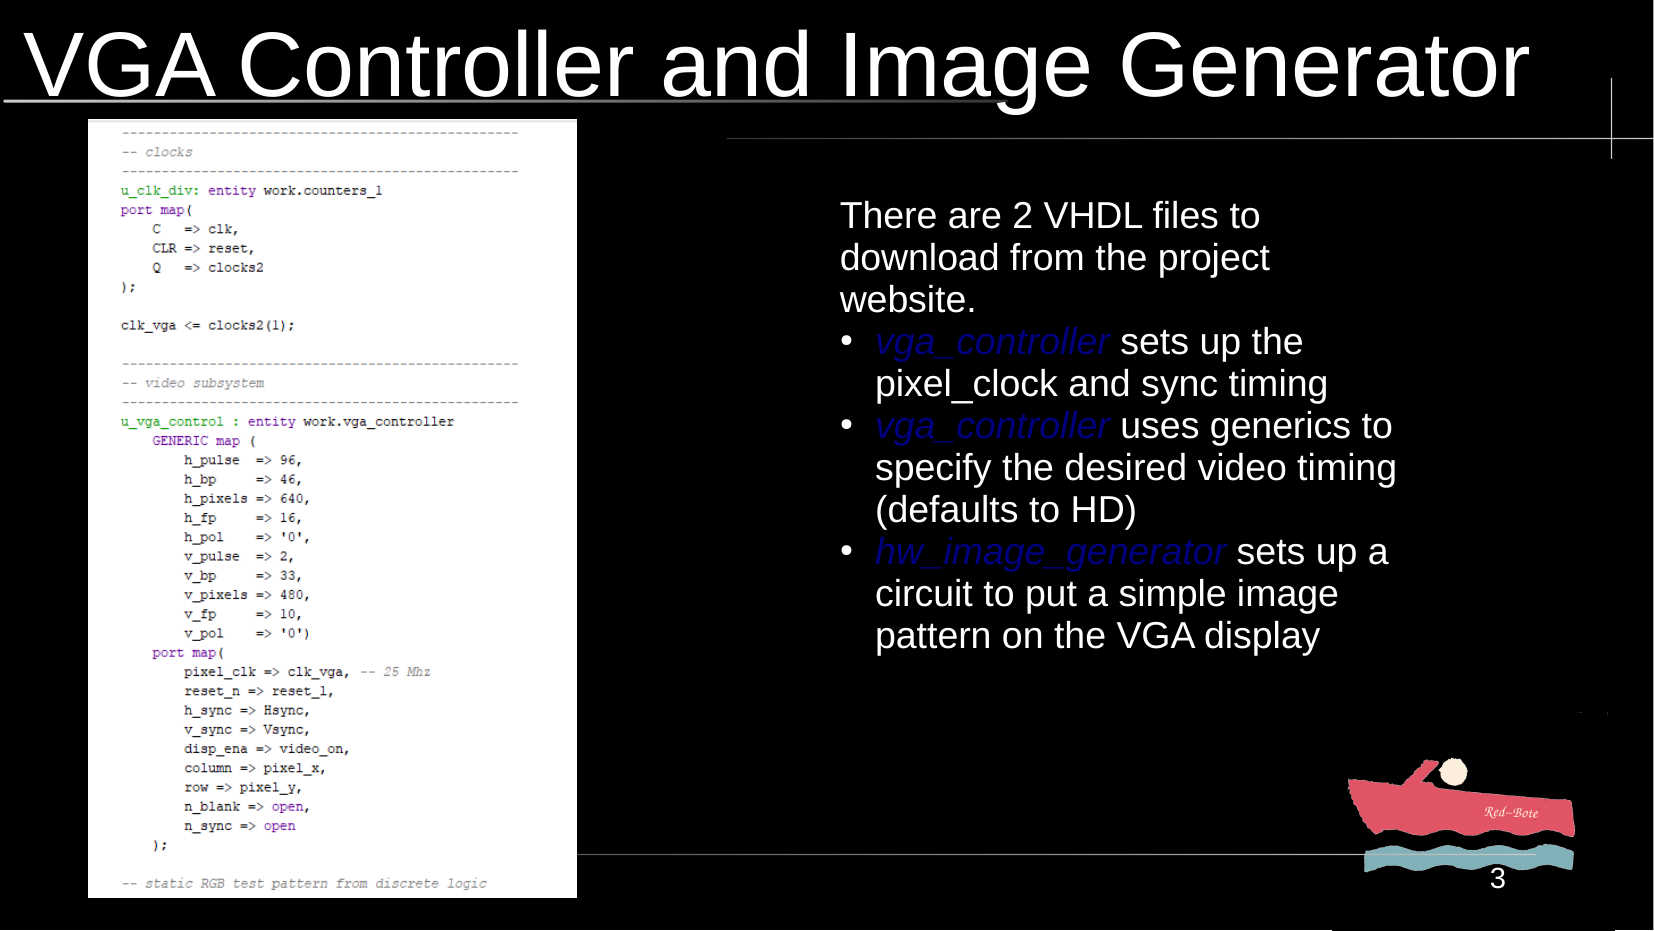

# VGA Controller and Image Generator
There are 2 VHDL files to download from the project website.
vga_controller sets up the pixel_clock and sync timing
vga_controller uses generics to specify the desired video timing (defaults to HD)
hw_image_generator sets up a circuit to put a simple image pattern on the VGA display
3